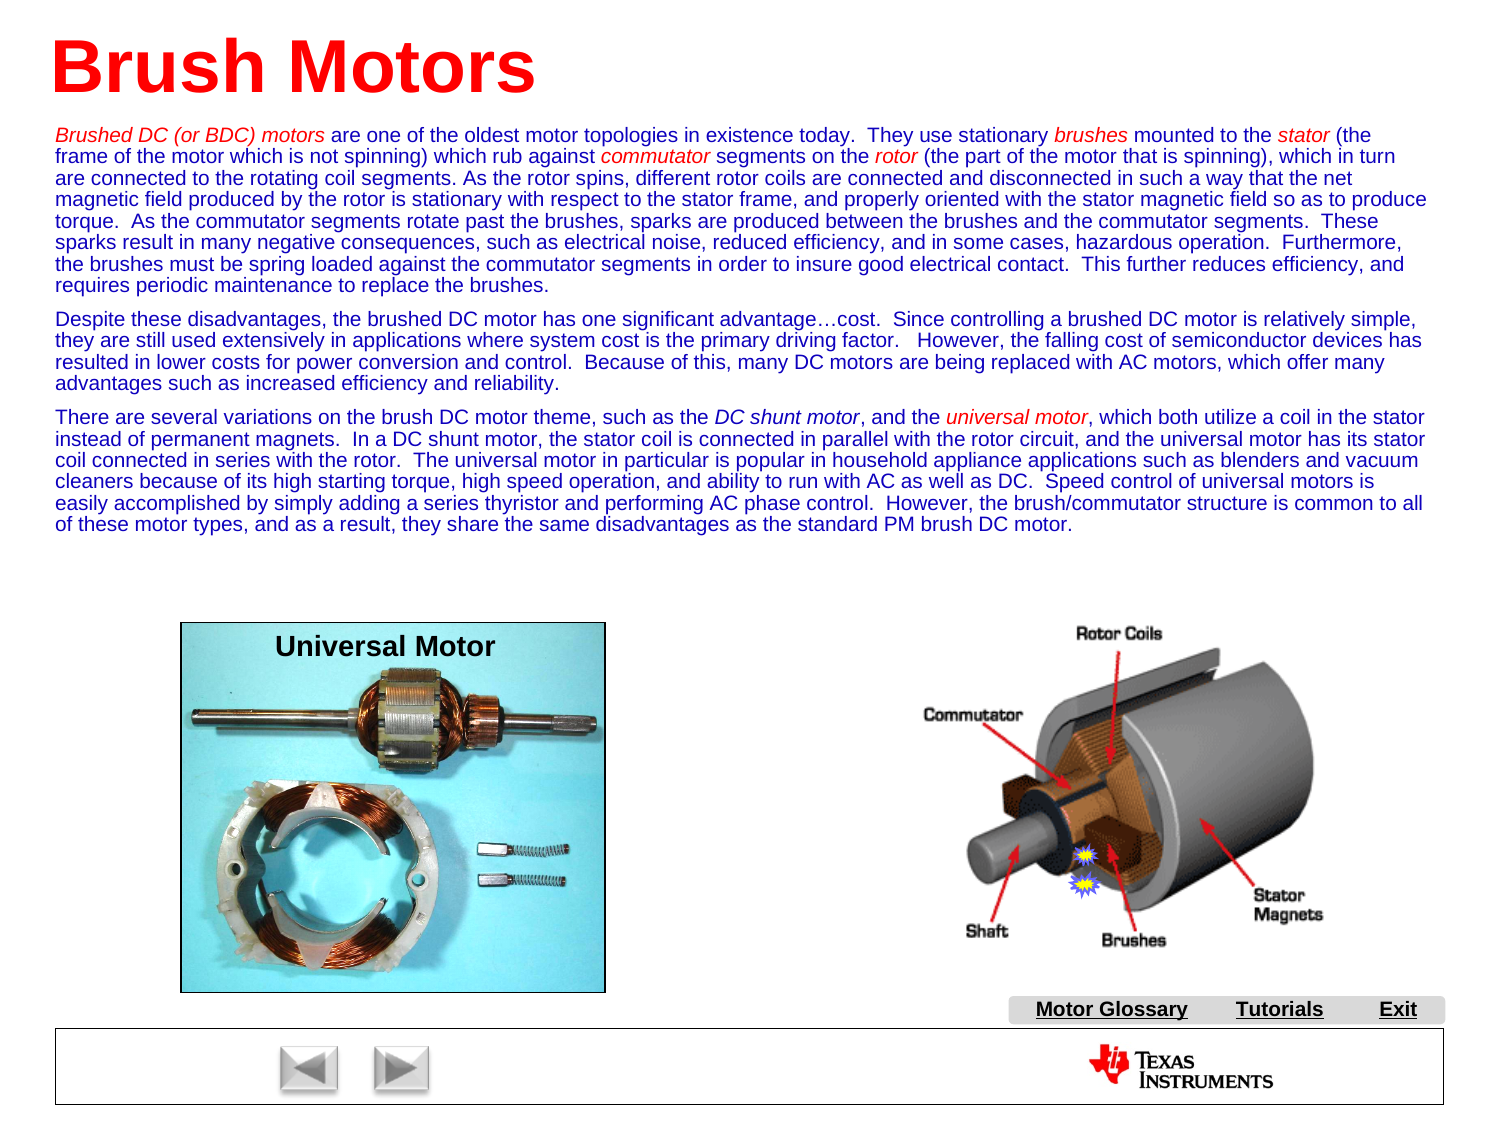

# Brush Motors
Brushed DC (or BDC) motors are one of the oldest motor topologies in existence today. They use stationary brushes mounted to the stator (the frame of the motor which is not spinning) which rub against commutator segments on the rotor (the part of the motor that is spinning), which in turn are connected to the rotating coil segments. As the rotor spins, different rotor coils are connected and disconnected in such a way that the net magnetic field produced by the rotor is stationary with respect to the stator frame, and properly oriented with the stator magnetic field so as to produce torque. As the commutator segments rotate past the brushes, sparks are produced between the brushes and the commutator segments. These sparks result in many negative consequences, such as electrical noise, reduced efficiency, and in some cases, hazardous operation. Furthermore, the brushes must be spring loaded against the commutator segments in order to insure good electrical contact. This further reduces efficiency, and requires periodic maintenance to replace the brushes.
Despite these disadvantages, the brushed DC motor has one significant advantage…cost. Since controlling a brushed DC motor is relatively simple, they are still used extensively in applications where system cost is the primary driving factor. However, the falling cost of semiconductor devices has resulted in lower costs for power conversion and control. Because of this, many DC motors are being replaced with AC motors, which offer many advantages such as increased efficiency and reliability.
There are several variations on the brush DC motor theme, such as the DC shunt motor, and the universal motor, which both utilize a coil in the stator instead of permanent magnets. In a DC shunt motor, the stator coil is connected in parallel with the rotor circuit, and the universal motor has its stator coil connected in series with the rotor. The universal motor in particular is popular in household appliance applications such as blenders and vacuum cleaners because of its high starting torque, high speed operation, and ability to run with AC as well as DC. Speed control of universal motors is easily accomplished by simply adding a series thyristor and performing AC phase control. However, the brush/commutator structure is common to all of these motor types, and as a result, they share the same disadvantages as the standard PM brush DC motor.
Universal Motor